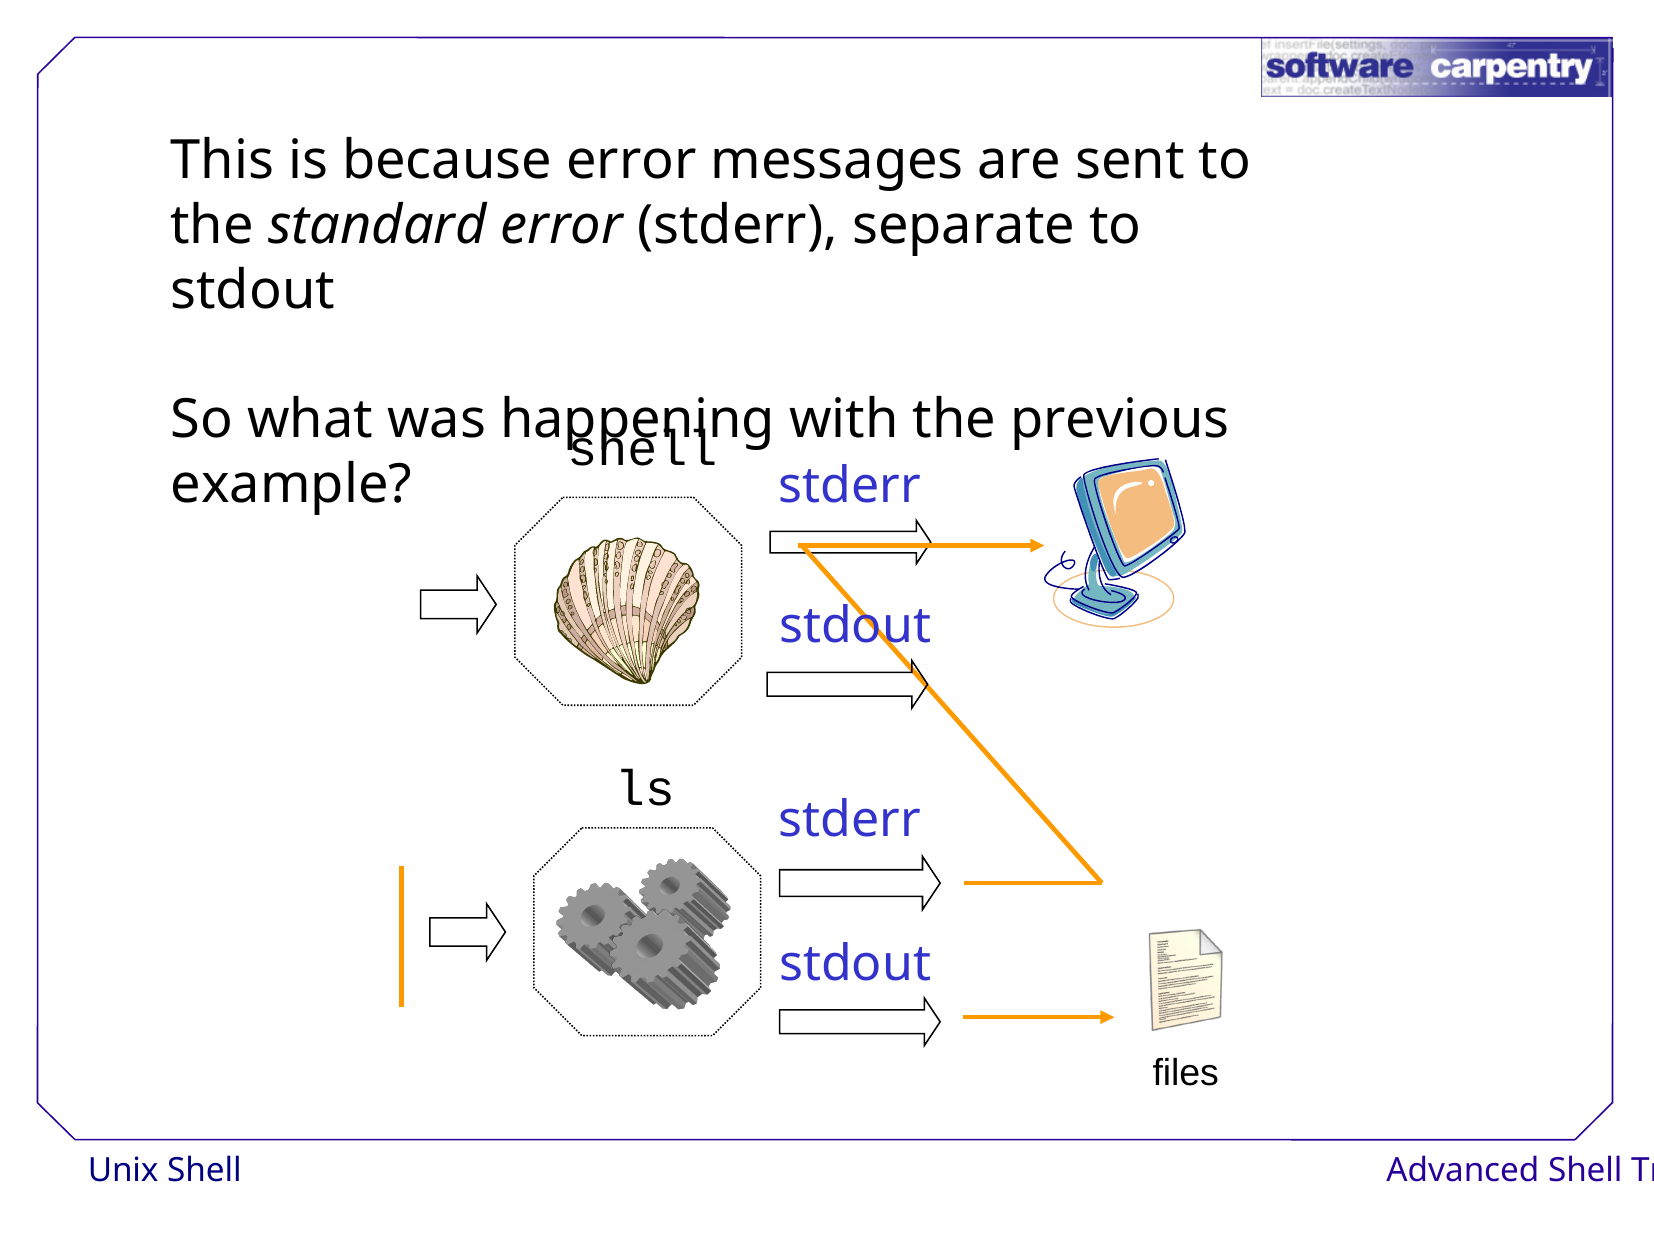

This is because error messages are sent to the standard error (stderr), separate to stdout
So what was happening with the previous example?
shell
stderr
stdout
ls
stderr
stdout
files